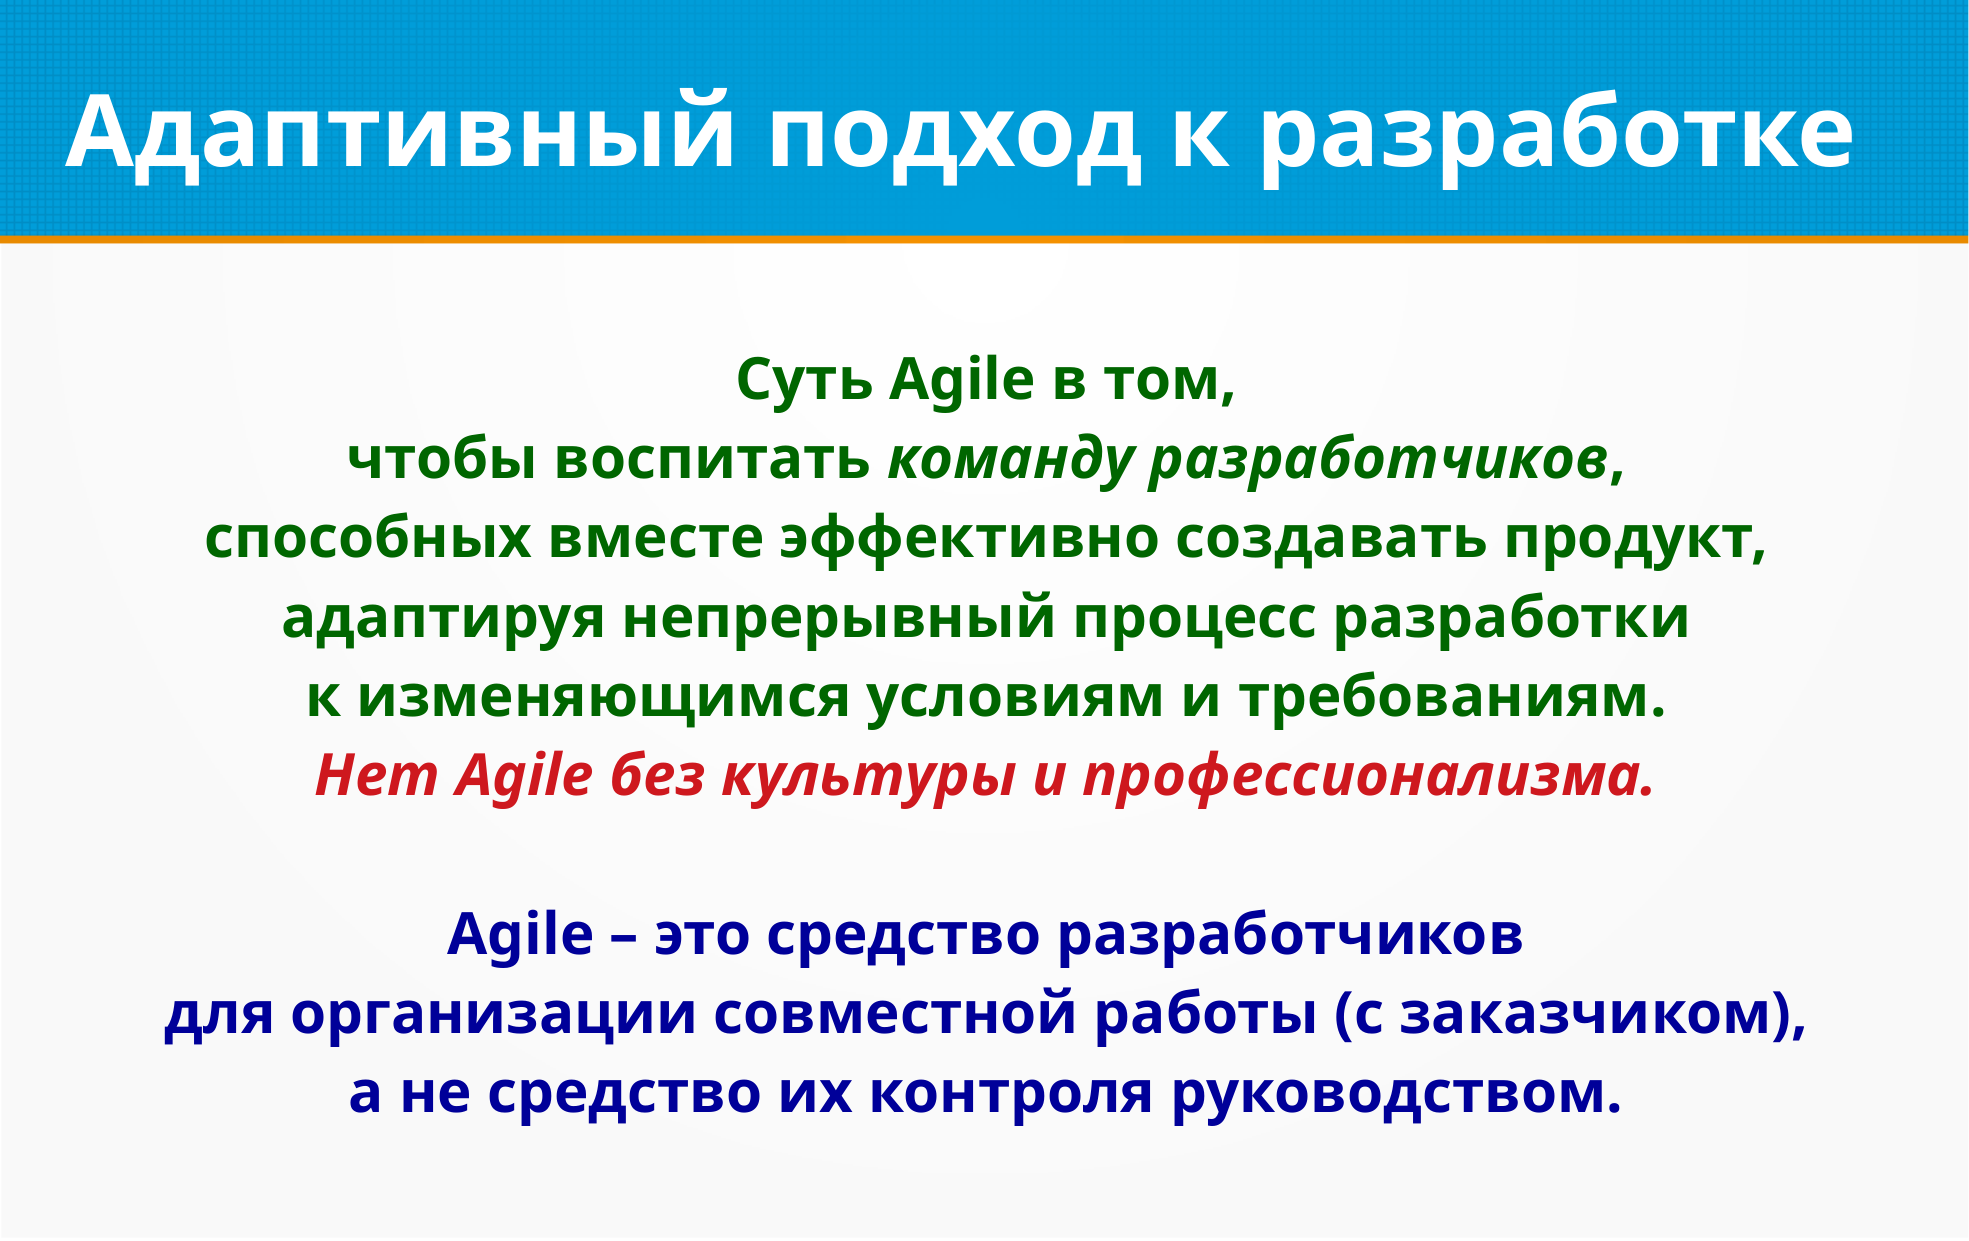

Адаптивный подход к разработке
Суть Agile в том,
чтобы воспитать команду разработчиков,
способных вместе эффективно создавать продукт,
адаптируя непрерывный процесс разработки
к изменяющимся условиям и требованиям.
Нет Agile без культуры и профессионализма.
Agile – это средство разработчиков
для организации совместной работы (с заказчиком),
а не средство их контроля руководством.